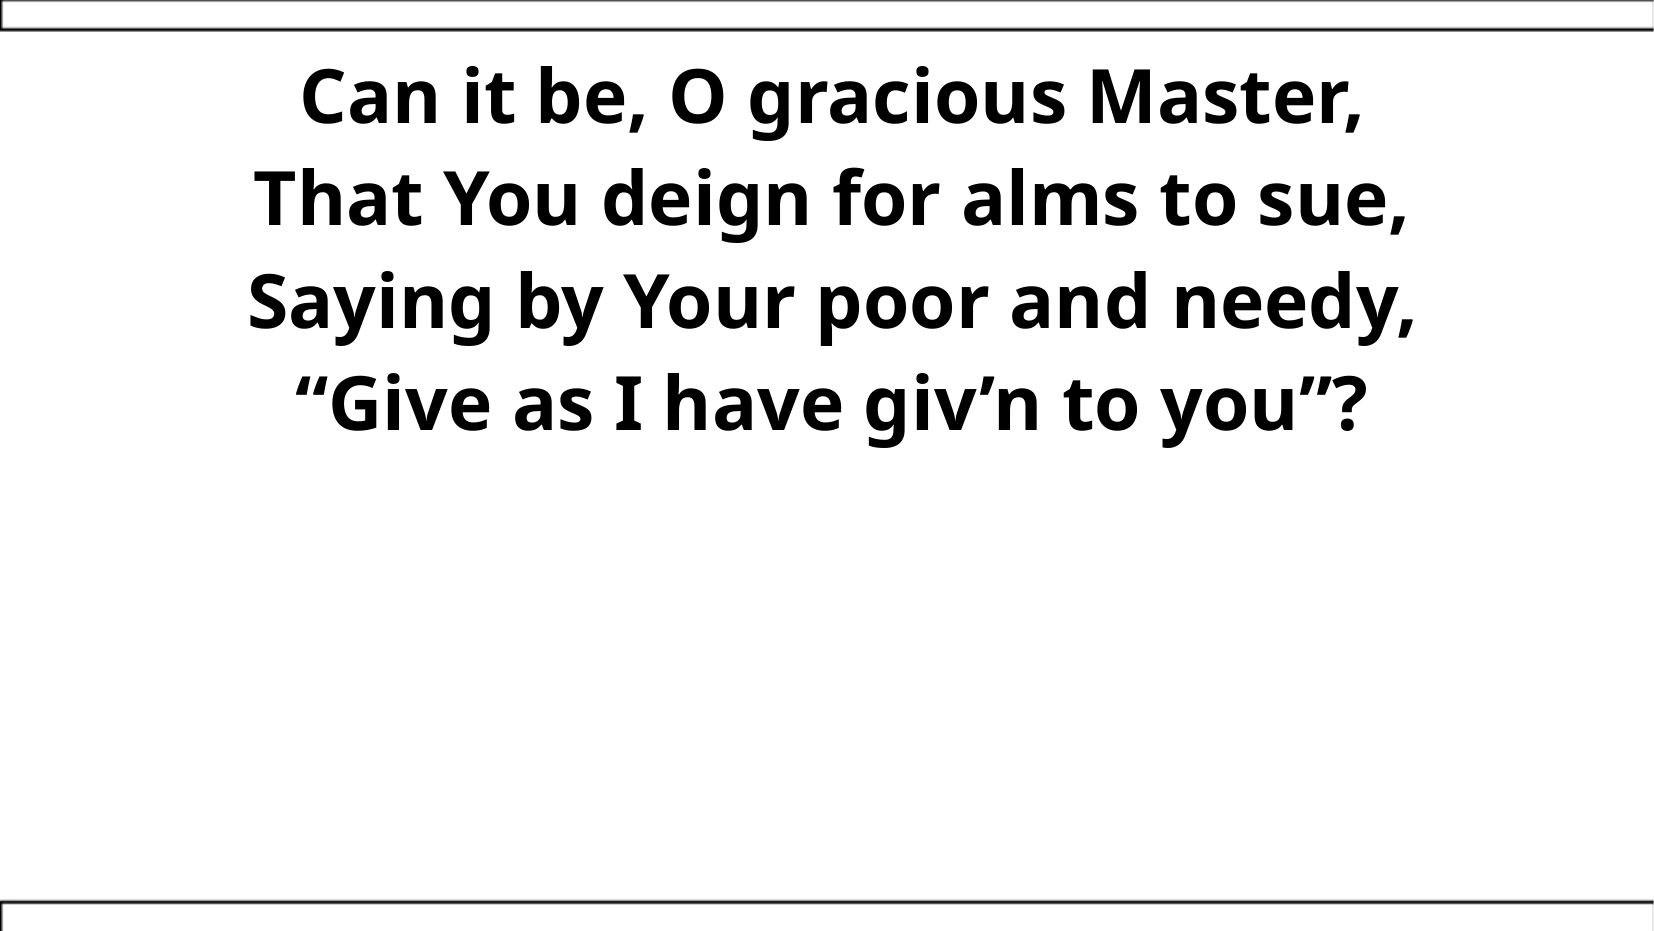

Can it be, O gracious Master,
That You deign for alms to sue,
Saying by Your poor and needy,
“Give as I have giv’n to you”?